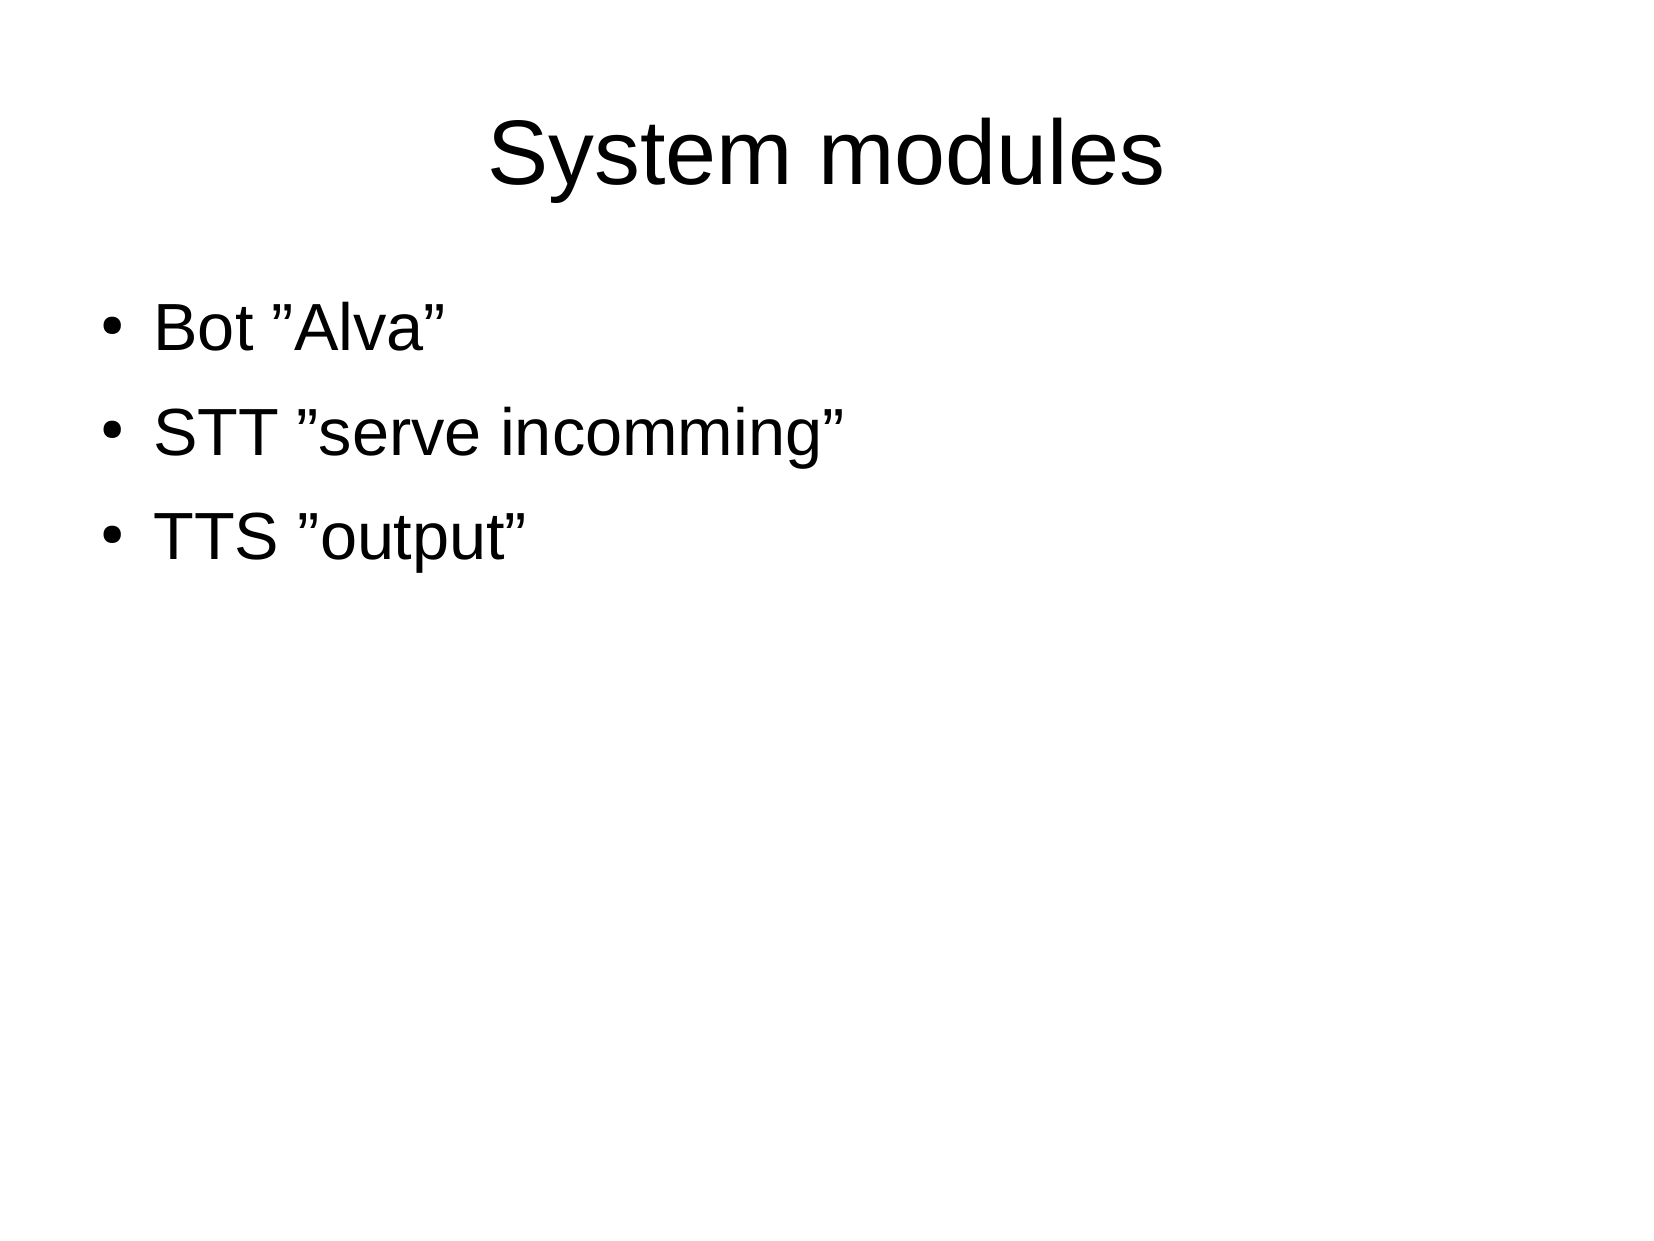

# System modules
Bot ”Alva”
STT ”serve incomming”
TTS ”output”